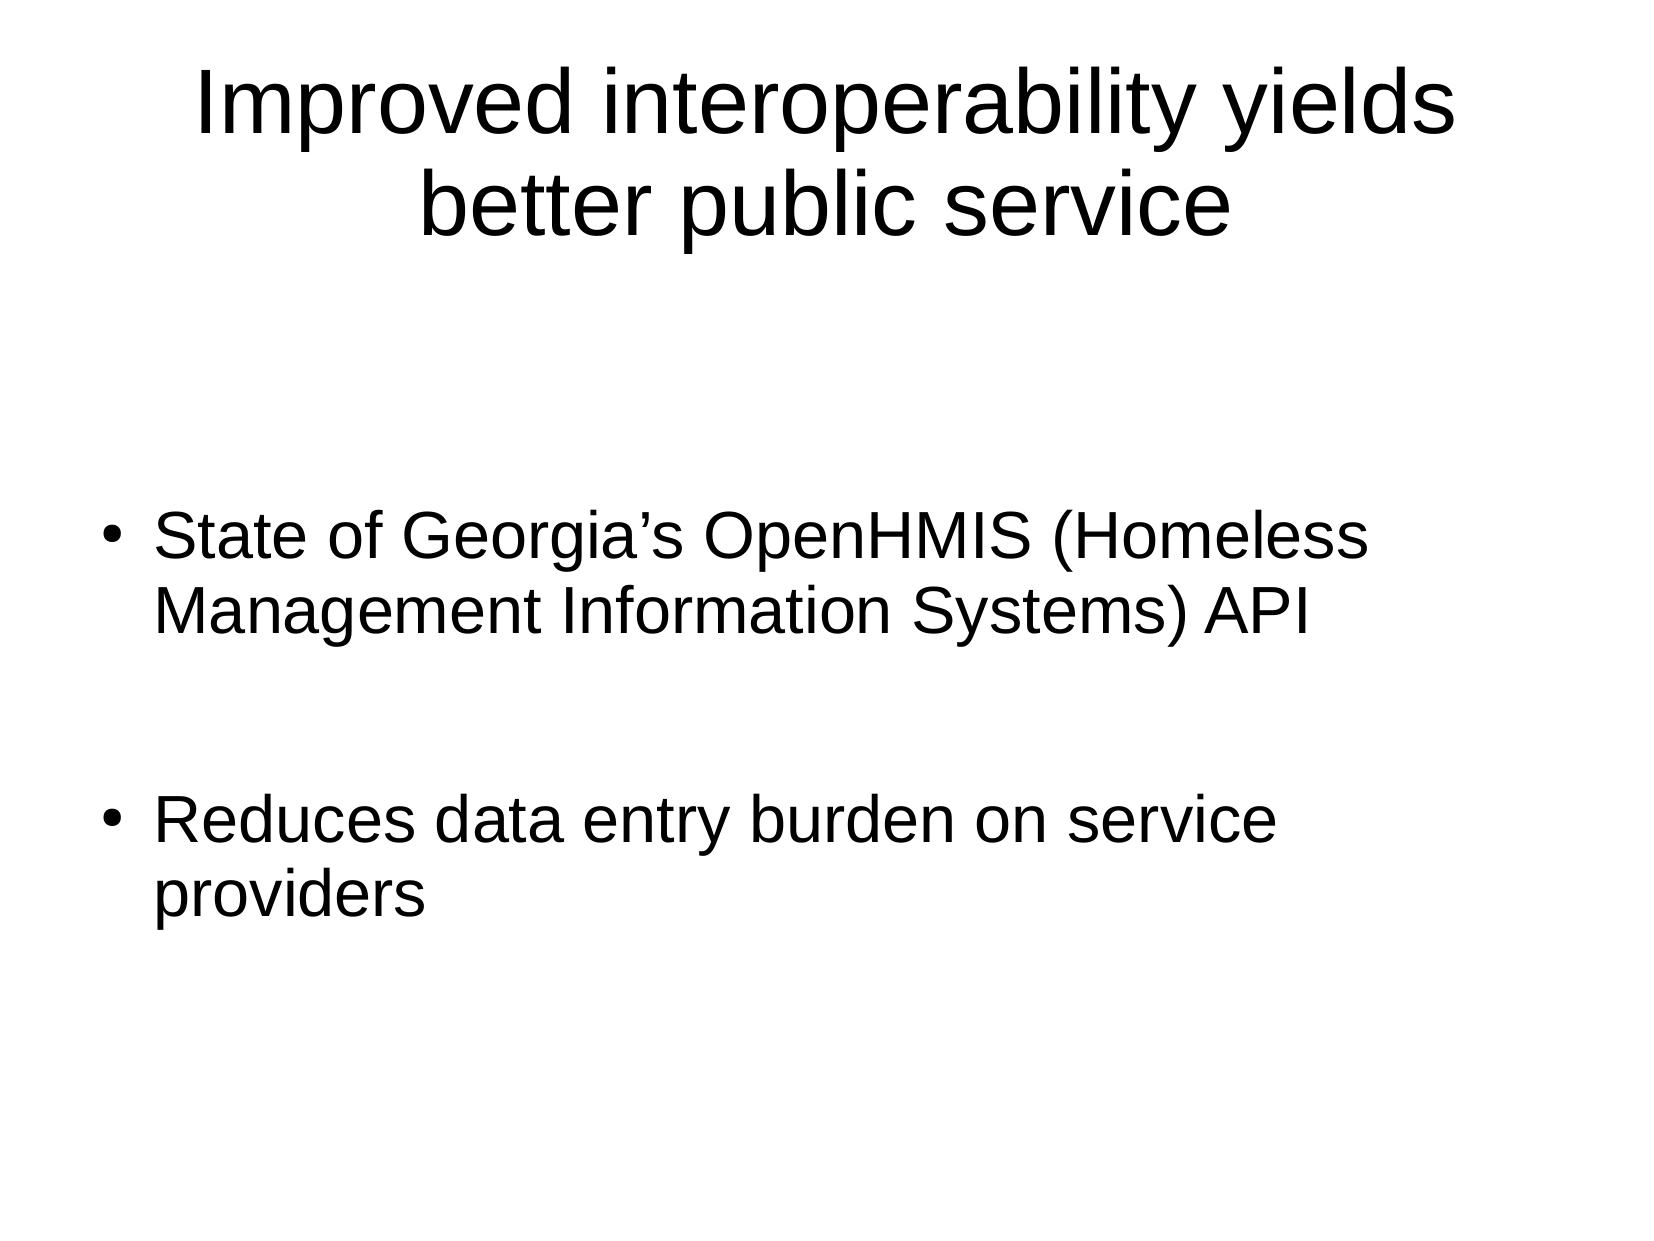

# Improved interoperability yields better public service
State of Georgia’s OpenHMIS (Homeless Management Information Systems) API
Reduces data entry burden on service providers